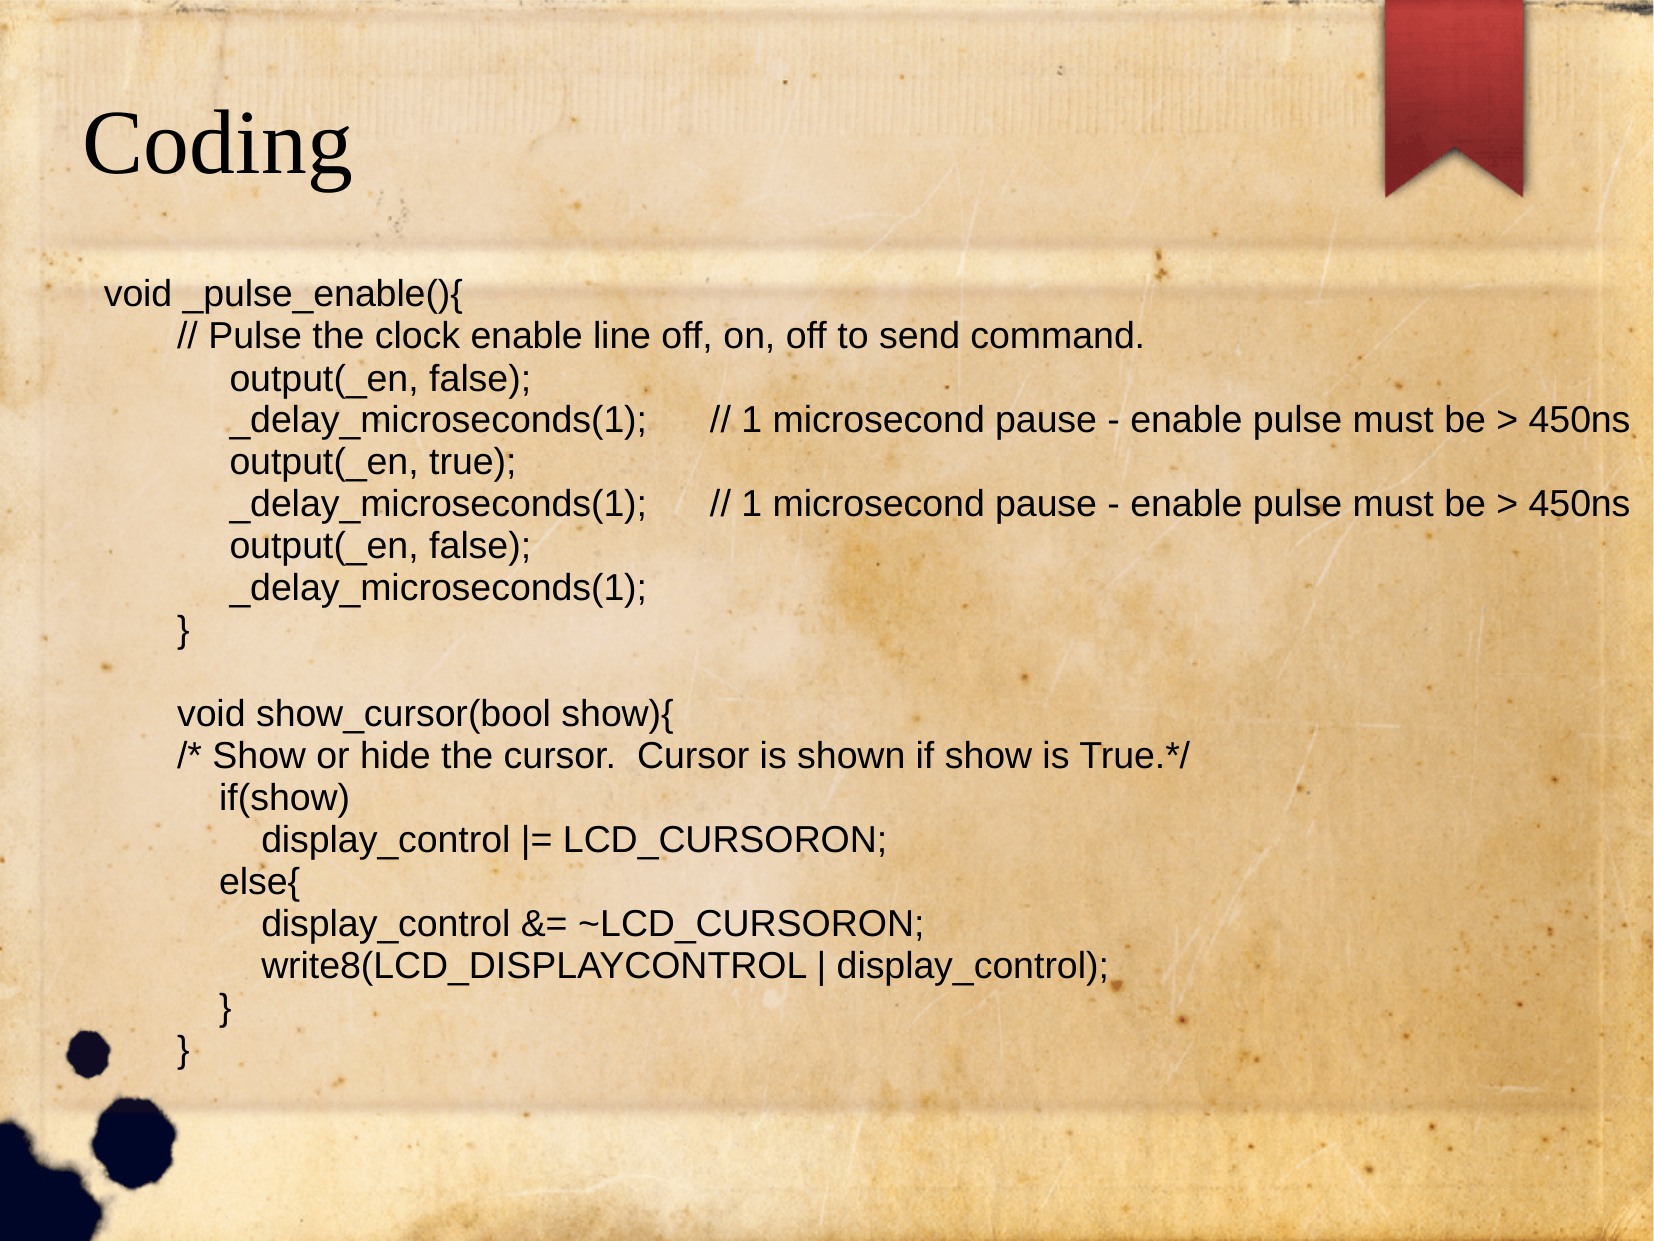

# Coding
 void _pulse_enable(){
 // Pulse the clock enable line off, on, off to send command.
 output(_en, false);
 _delay_microseconds(1); // 1 microsecond pause - enable pulse must be > 450ns
 output(_en, true);
 _delay_microseconds(1); // 1 microsecond pause - enable pulse must be > 450ns
 output(_en, false);
 _delay_microseconds(1);
 }
 void show_cursor(bool show){
 /* Show or hide the cursor. Cursor is shown if show is True.*/
 if(show)
 display_control |= LCD_CURSORON;
 else{
 display_control &= ~LCD_CURSORON;
 write8(LCD_DISPLAYCONTROL | display_control);
 }
 }